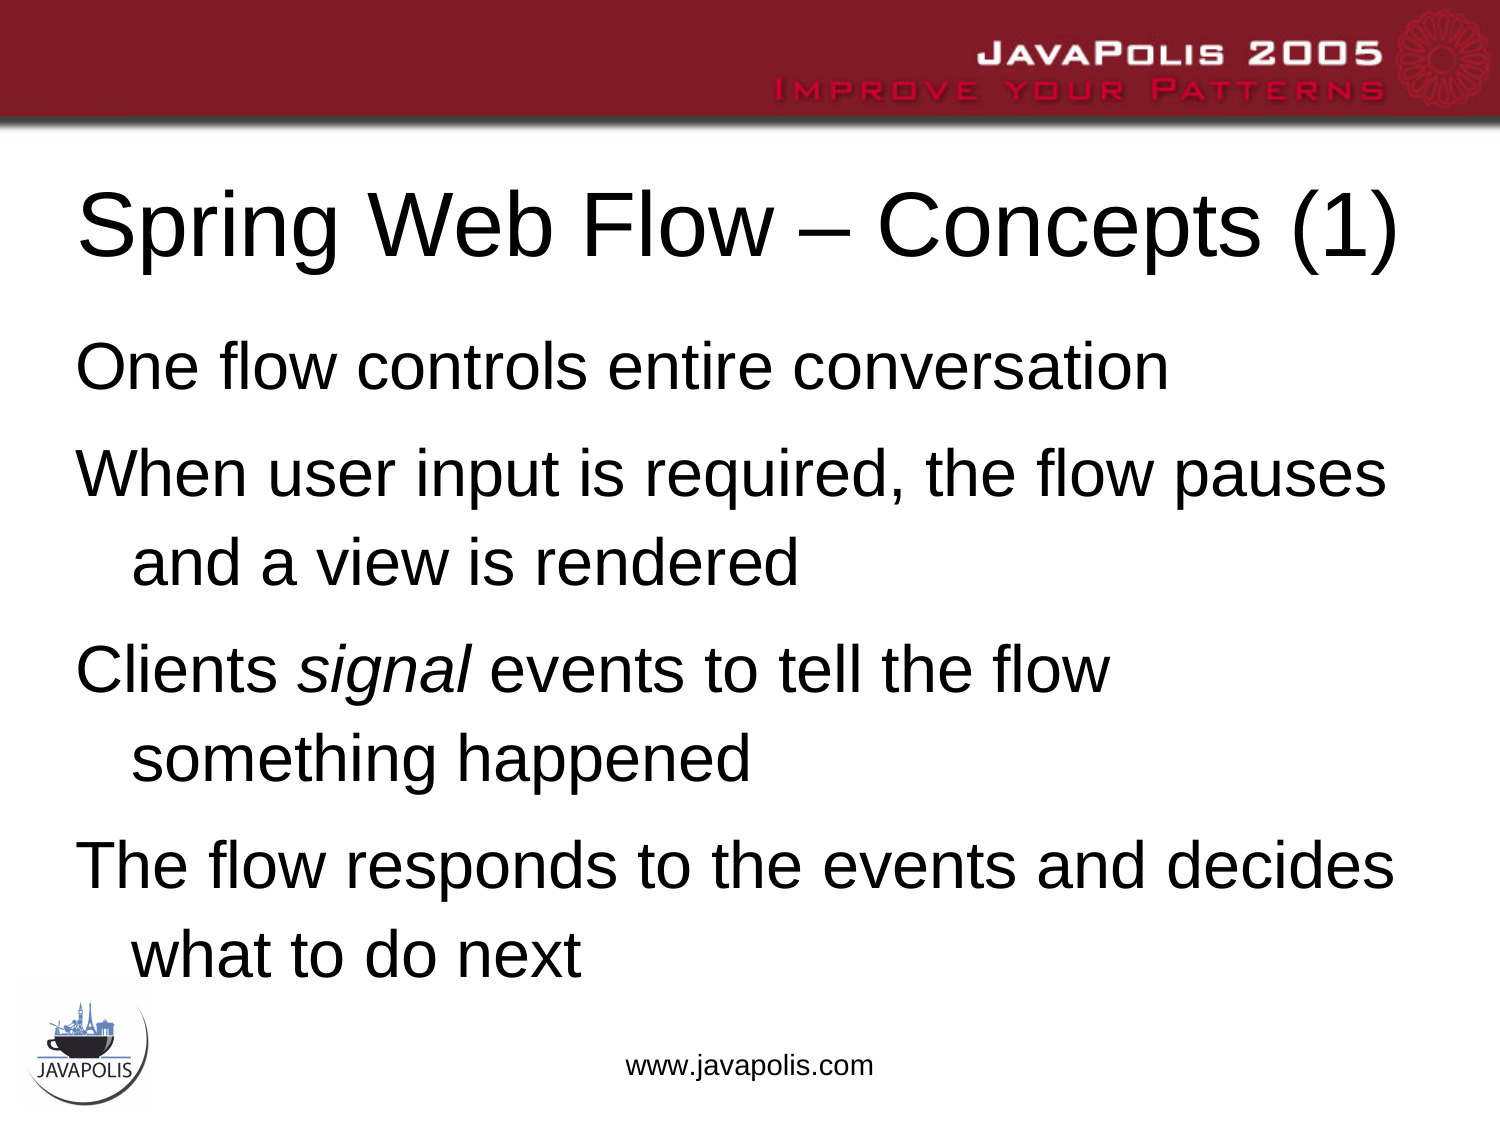

# Spring Web Flow – Concepts (1)
One flow controls entire conversation
When user input is required, the flow pauses and a view is rendered
Clients signal events to tell the flow something happened
The flow responds to the events and decides what to do next